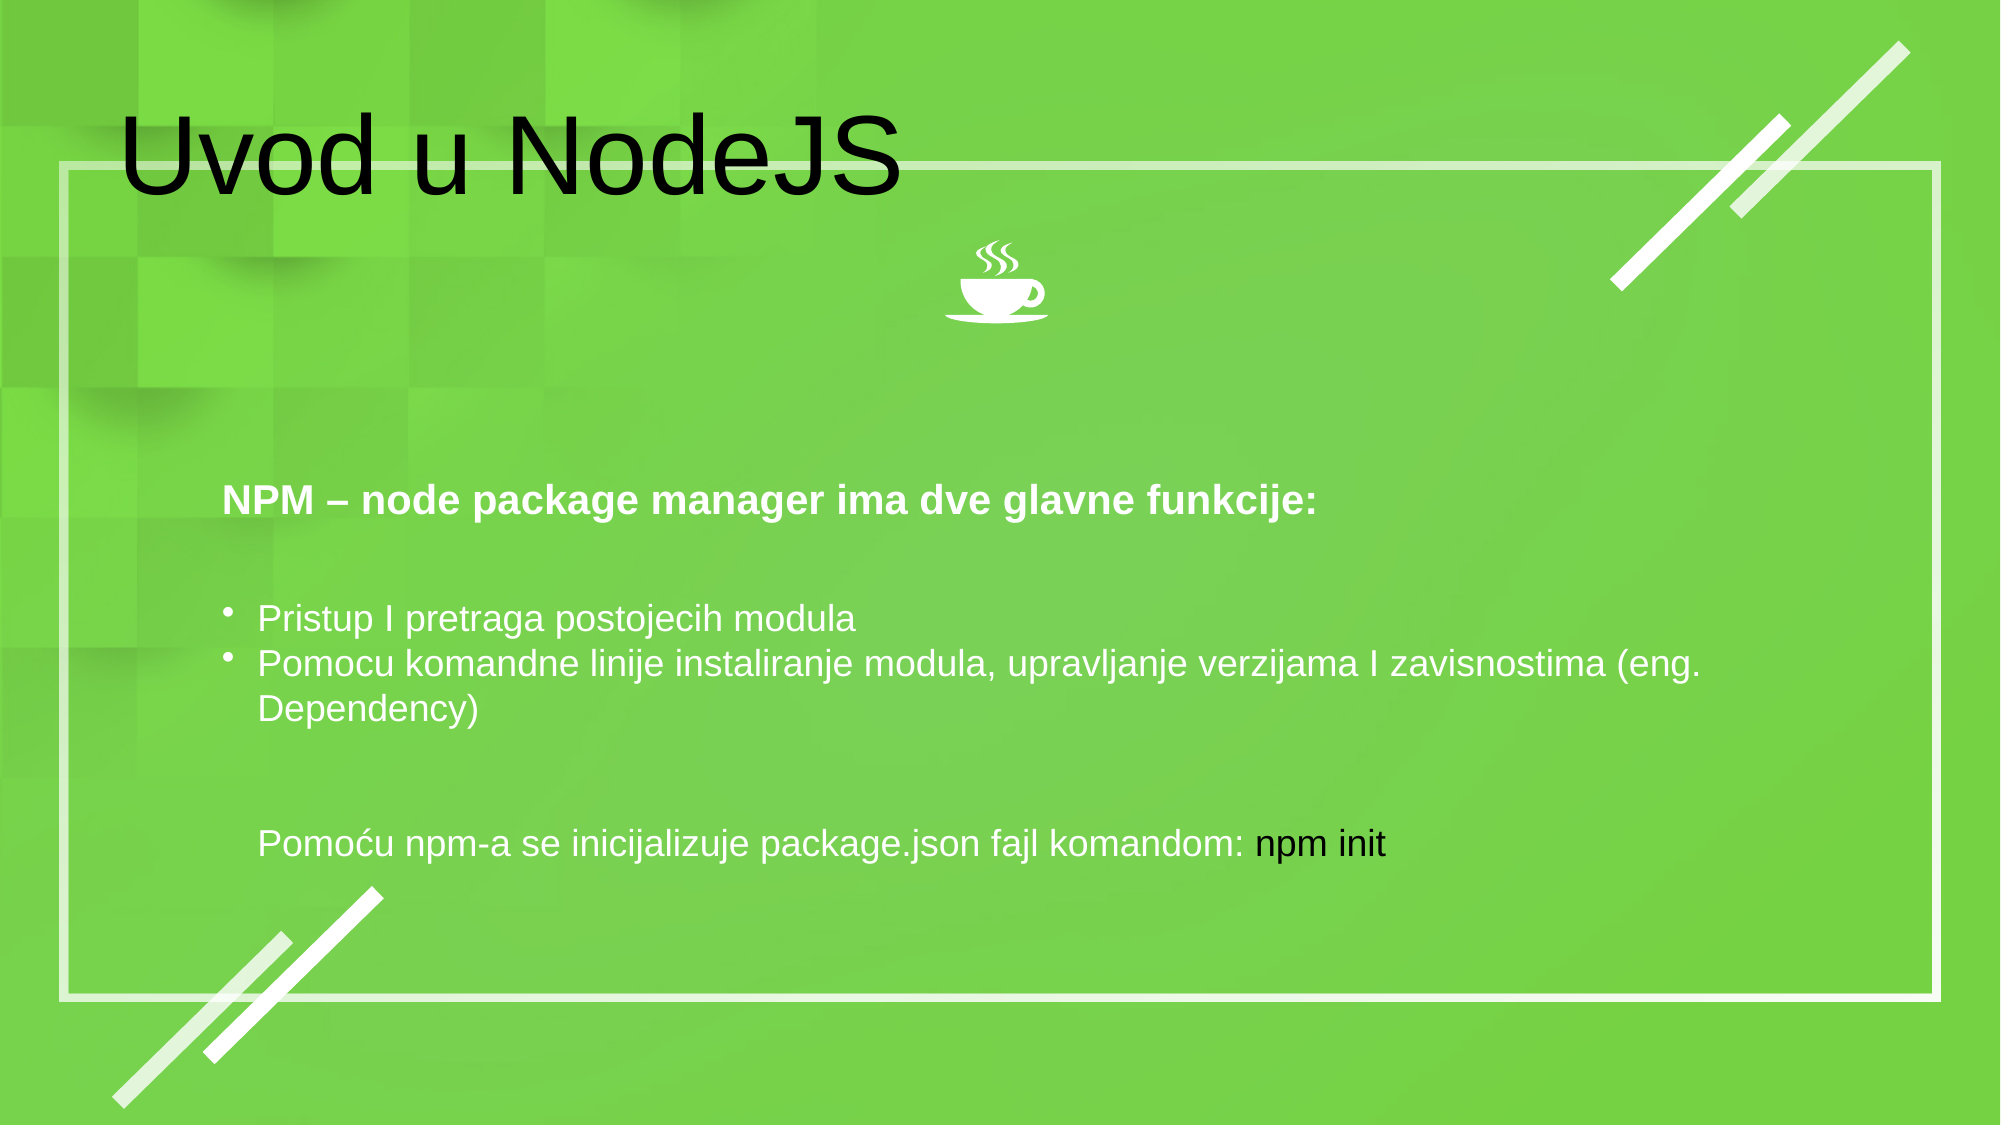

Uvod u NodeJS
NPM – node package manager ima dve glavne funkcije:
Pristup I pretraga postojecih modula
Pomocu komandne linije instaliranje modula, upravljanje verzijama I zavisnostima (eng. Dependency)
Pomoću npm-a se inicijalizuje package.json fajl komandom: npm init